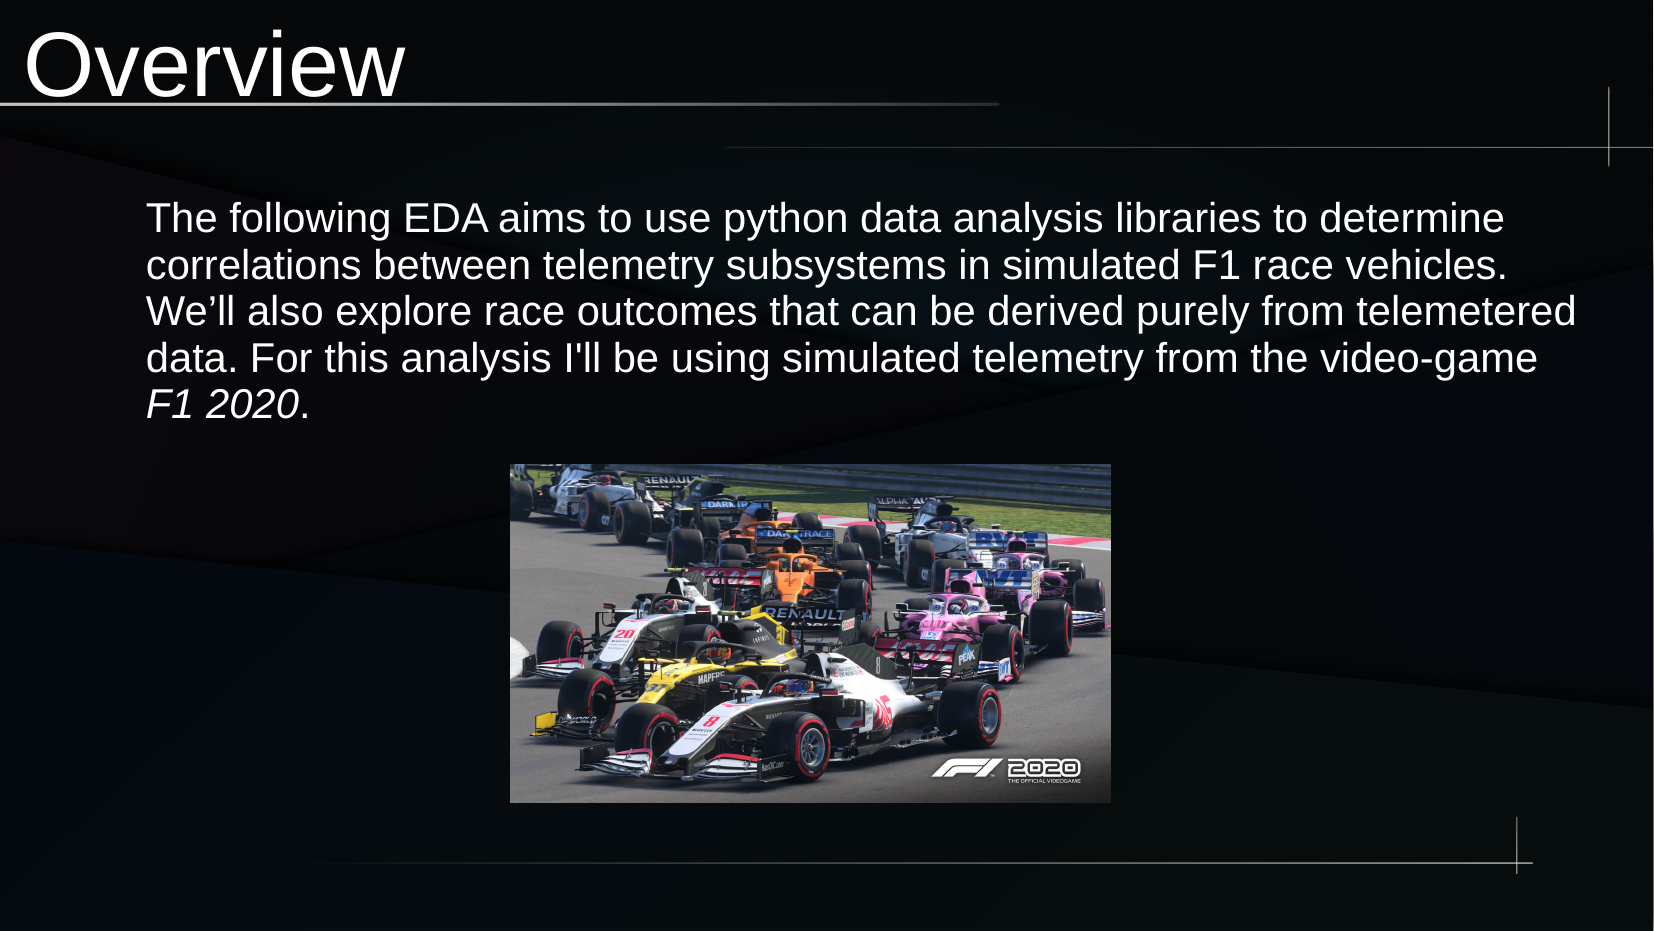

# Overview
The following EDA aims to use python data analysis libraries to determine correlations between telemetry subsystems in simulated F1 race vehicles. We’ll also explore race outcomes that can be derived purely from telemetered data. For this analysis I'll be using simulated telemetry from the video-game F1 2020.